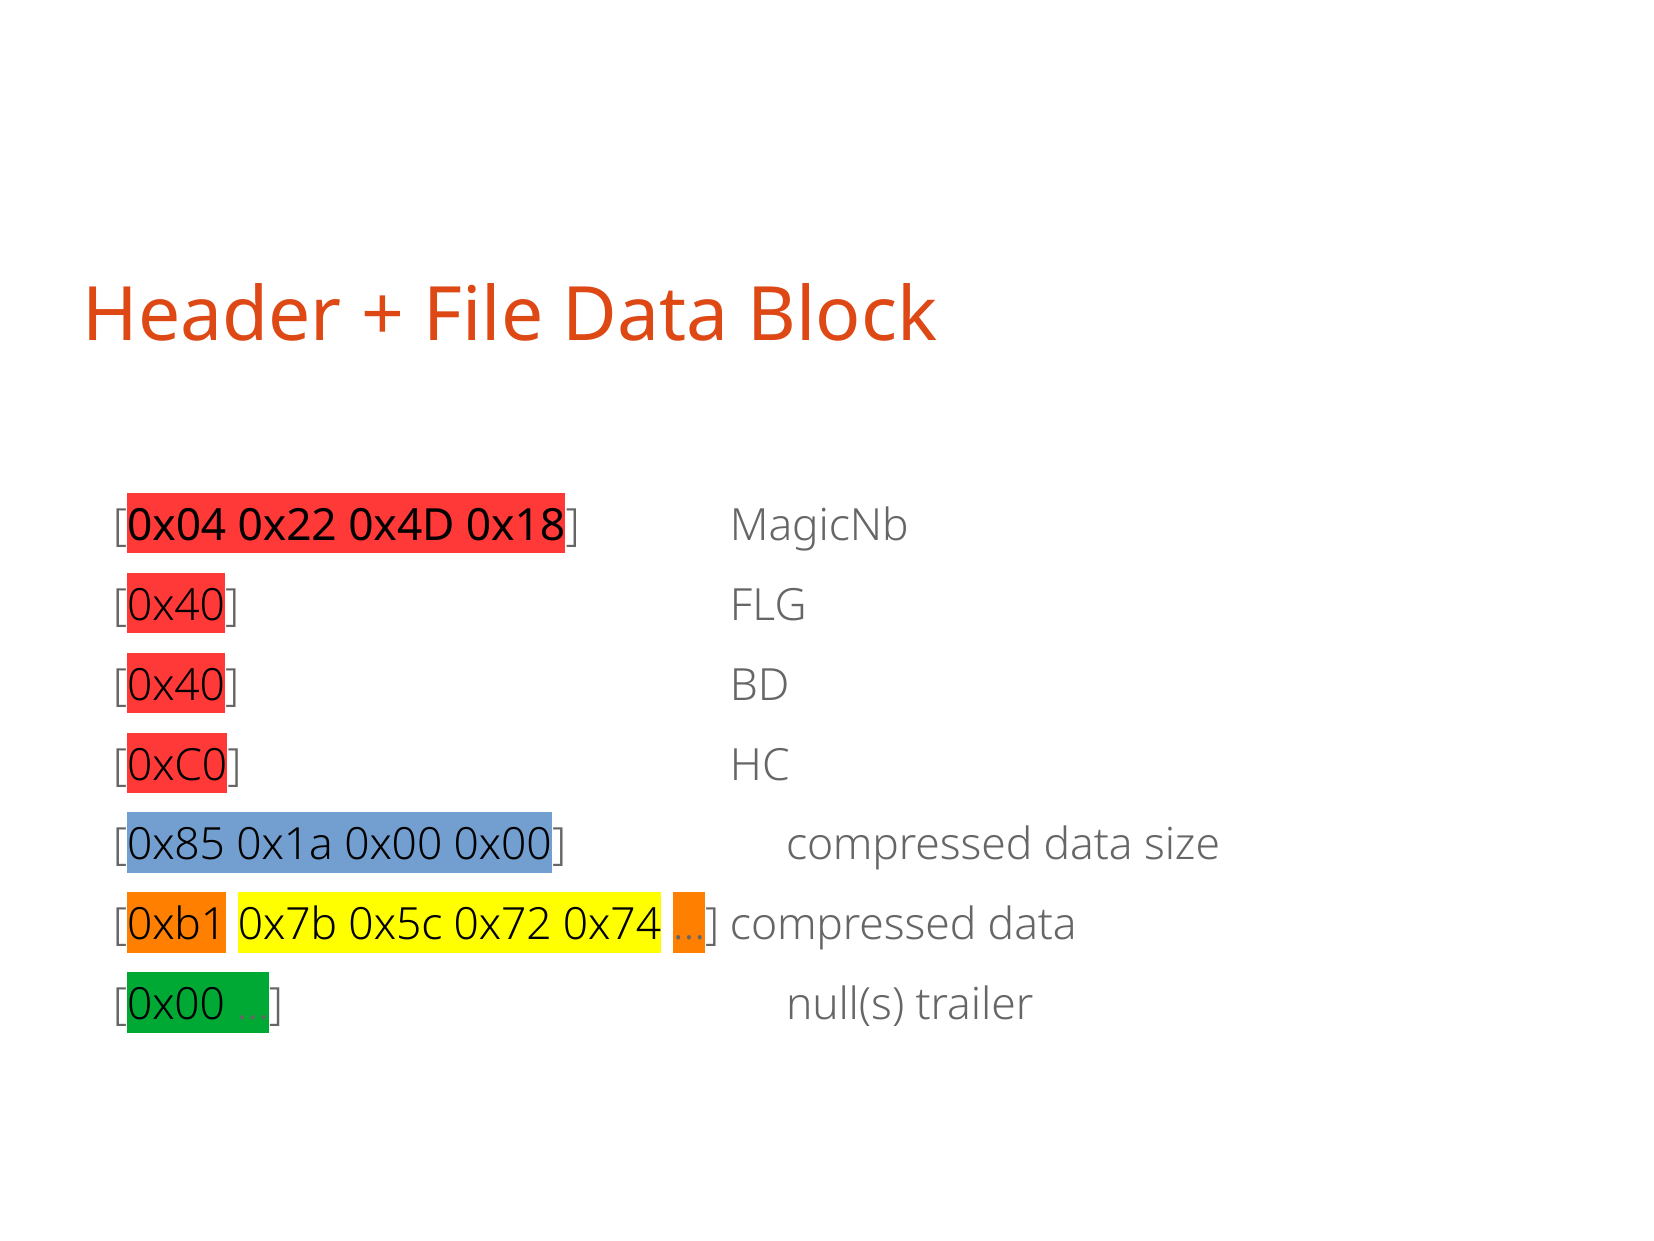

# Header + File Data Block
[0x04 0x22 0x4D 0x18] 			MagicNb
[0x40] 	 								FLG
[0x40]	 								BD
[0xC0]	 								HC
[0x85 0x1a 0x00 0x00]				compressed data size
[0xb1 0x7b 0x5c 0x72 0x74 ...]	compressed data
[0x00 ...]	 								null(s) trailer